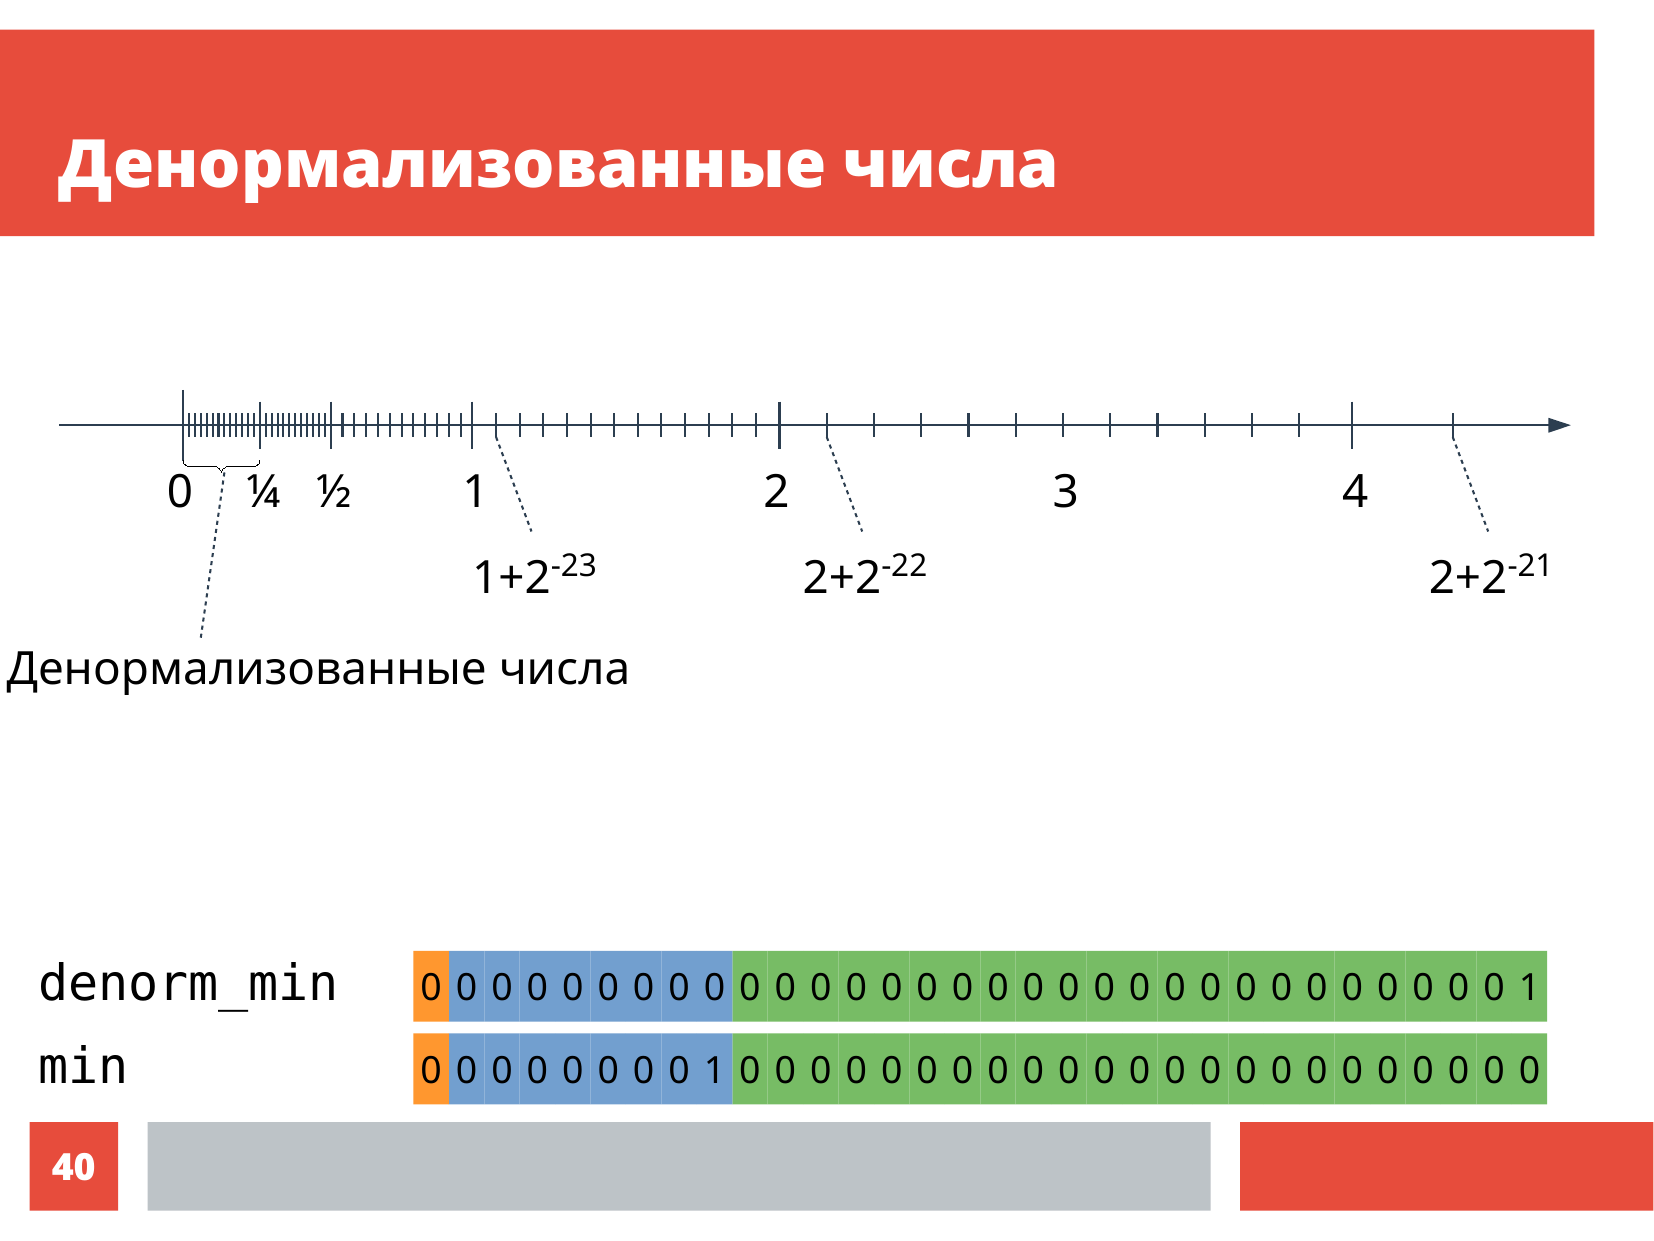

# Денормализованные числа
0
¼
½
1
2
3
4
1+2-23
2+2-22
2+2-21
Денормализованные числа
denorm_min
0
0
0
0
0
0
0
0
0
0
0
0
0
0
0
0
0
0
0
0
0
0
0
0
0
0
0
0
0
0
0
1
min
0
0
0
0
0
0
0
0
1
0
0
0
0
0
0
0
0
0
0
0
0
0
0
0
0
0
0
0
0
0
0
0
40